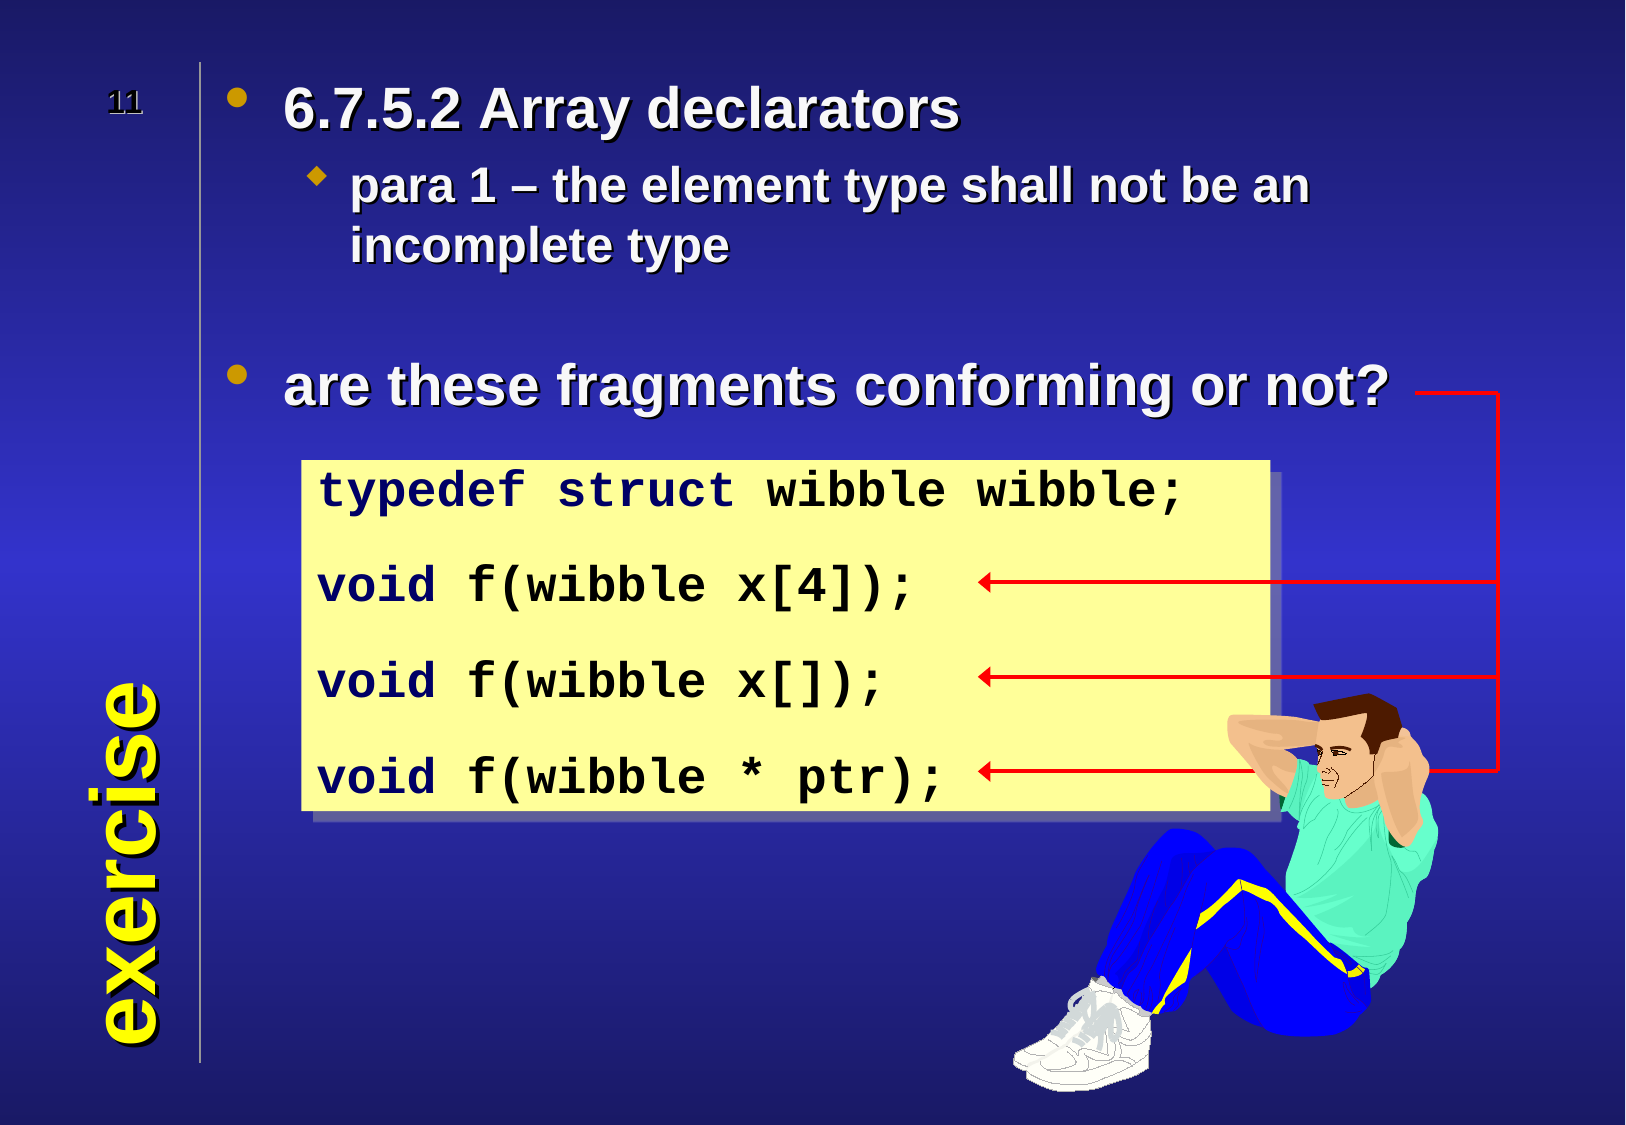

11
6.7.5.2 Array declarators
para 1 – the element type shall not be an incomplete type
are these fragments conforming or not?
typedef struct wibble wibble;
void f(wibble x[4]);
void f(wibble x[]);
void f(wibble * ptr);
# exercise